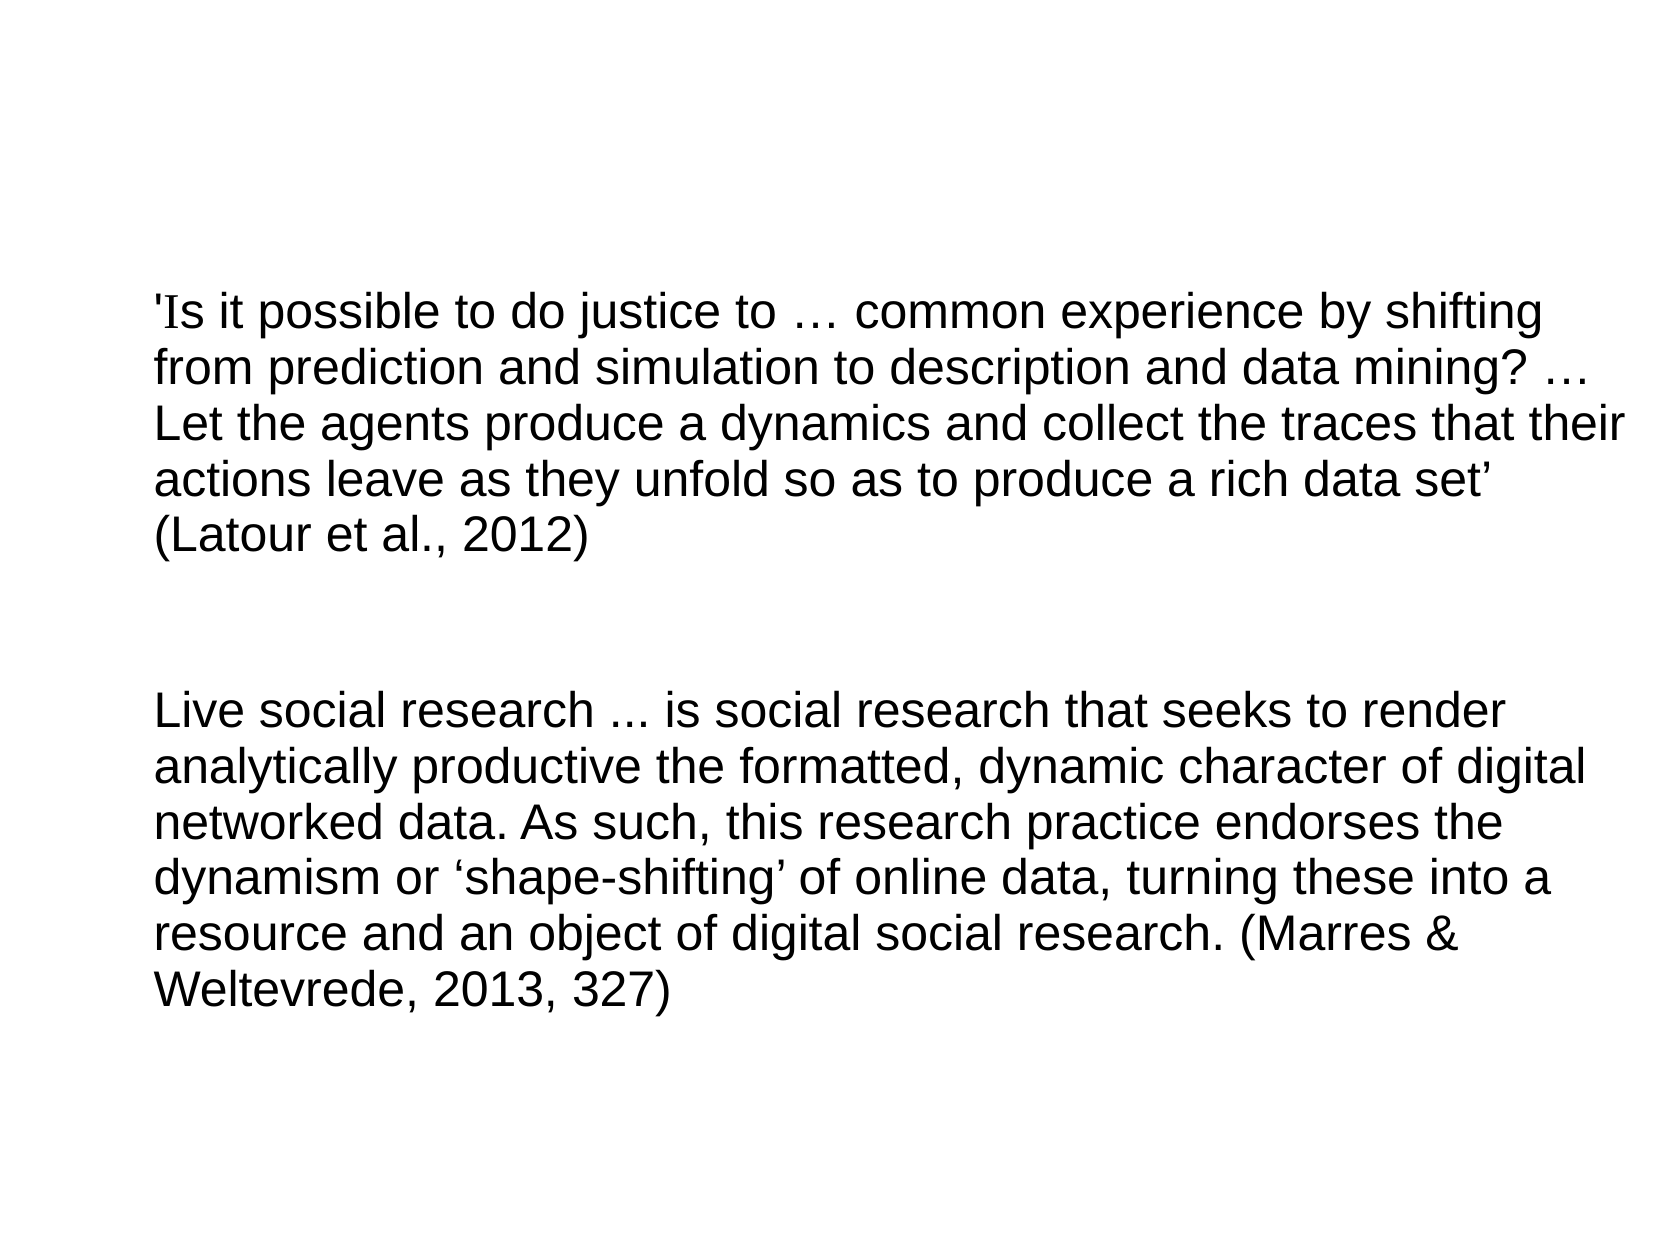

# 'Is it possible to do justice to … common experience by shifting from prediction and simulation to description and data mining? … Let the agents produce a dynamics and collect the traces that their actions leave as they unfold so as to produce a rich data set’ (Latour et al., 2012)
Live social research ... is social research that seeks to render analytically productive the formatted, dynamic character of digital networked data. As such, this research practice endorses the dynamism or ‘shape-shifting’ of online data, turning these into a resource and an object of digital social research. (Marres & Weltevrede, 2013, 327)